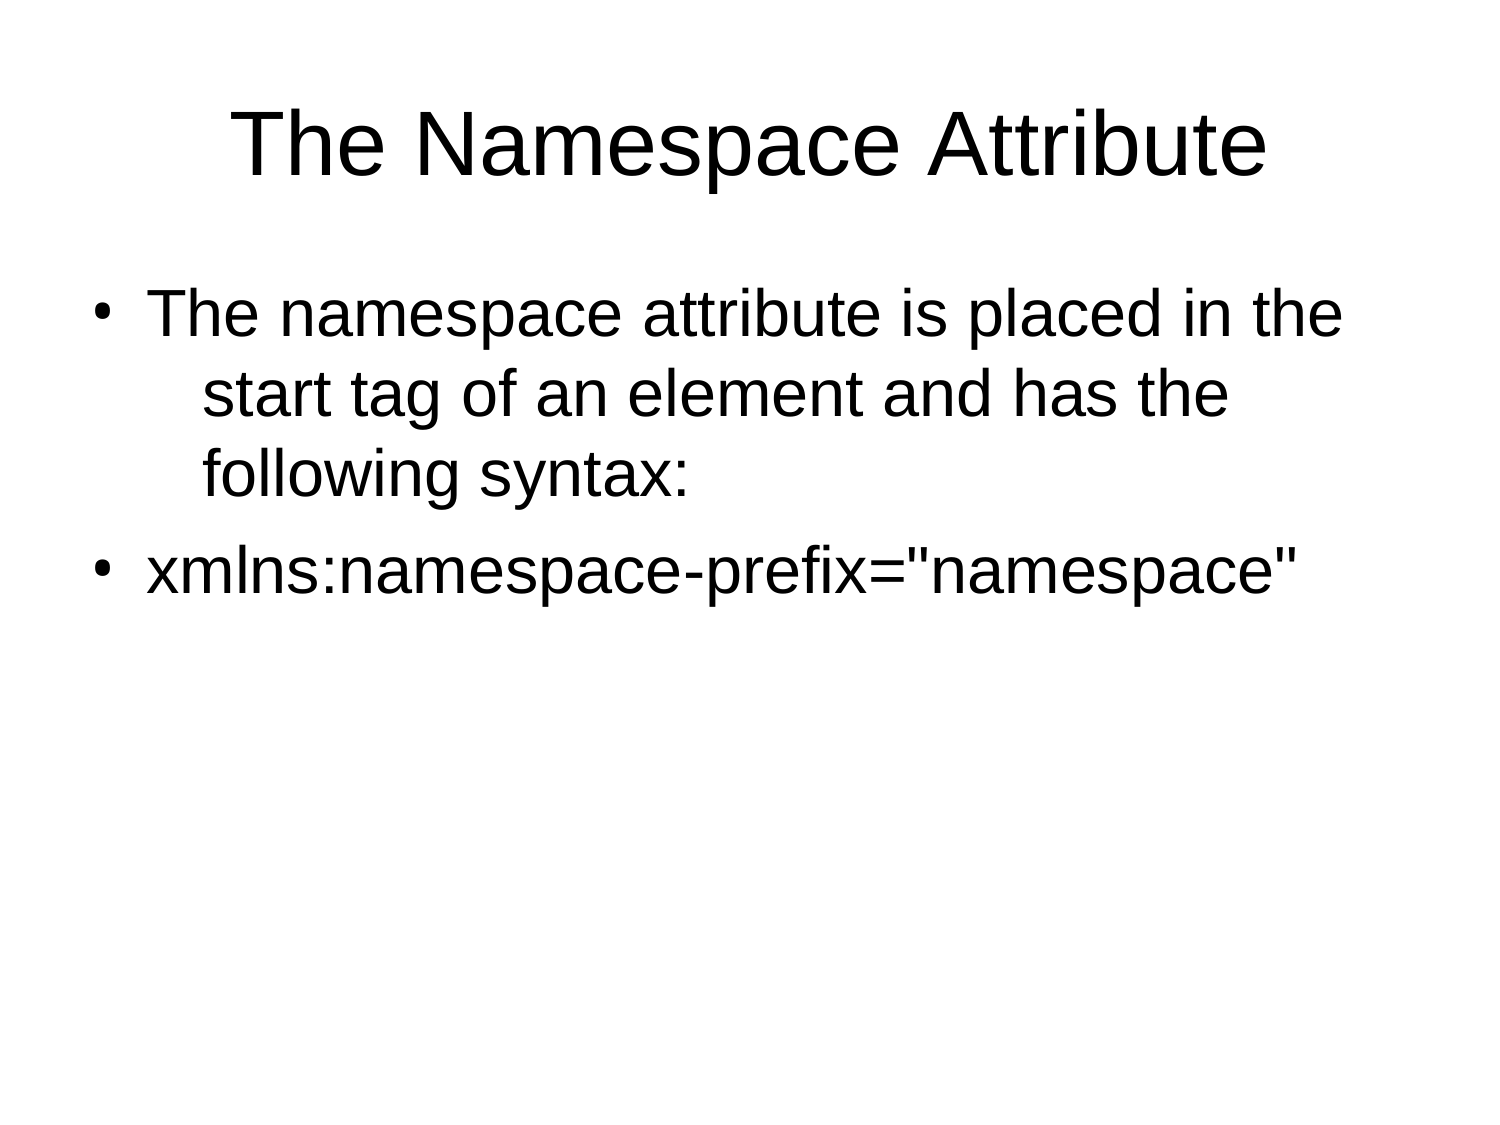

# The Namespace Attribute
The namespace attribute is placed in the start tag of an element and has the following syntax:
xmlns:namespace-prefix="namespace"